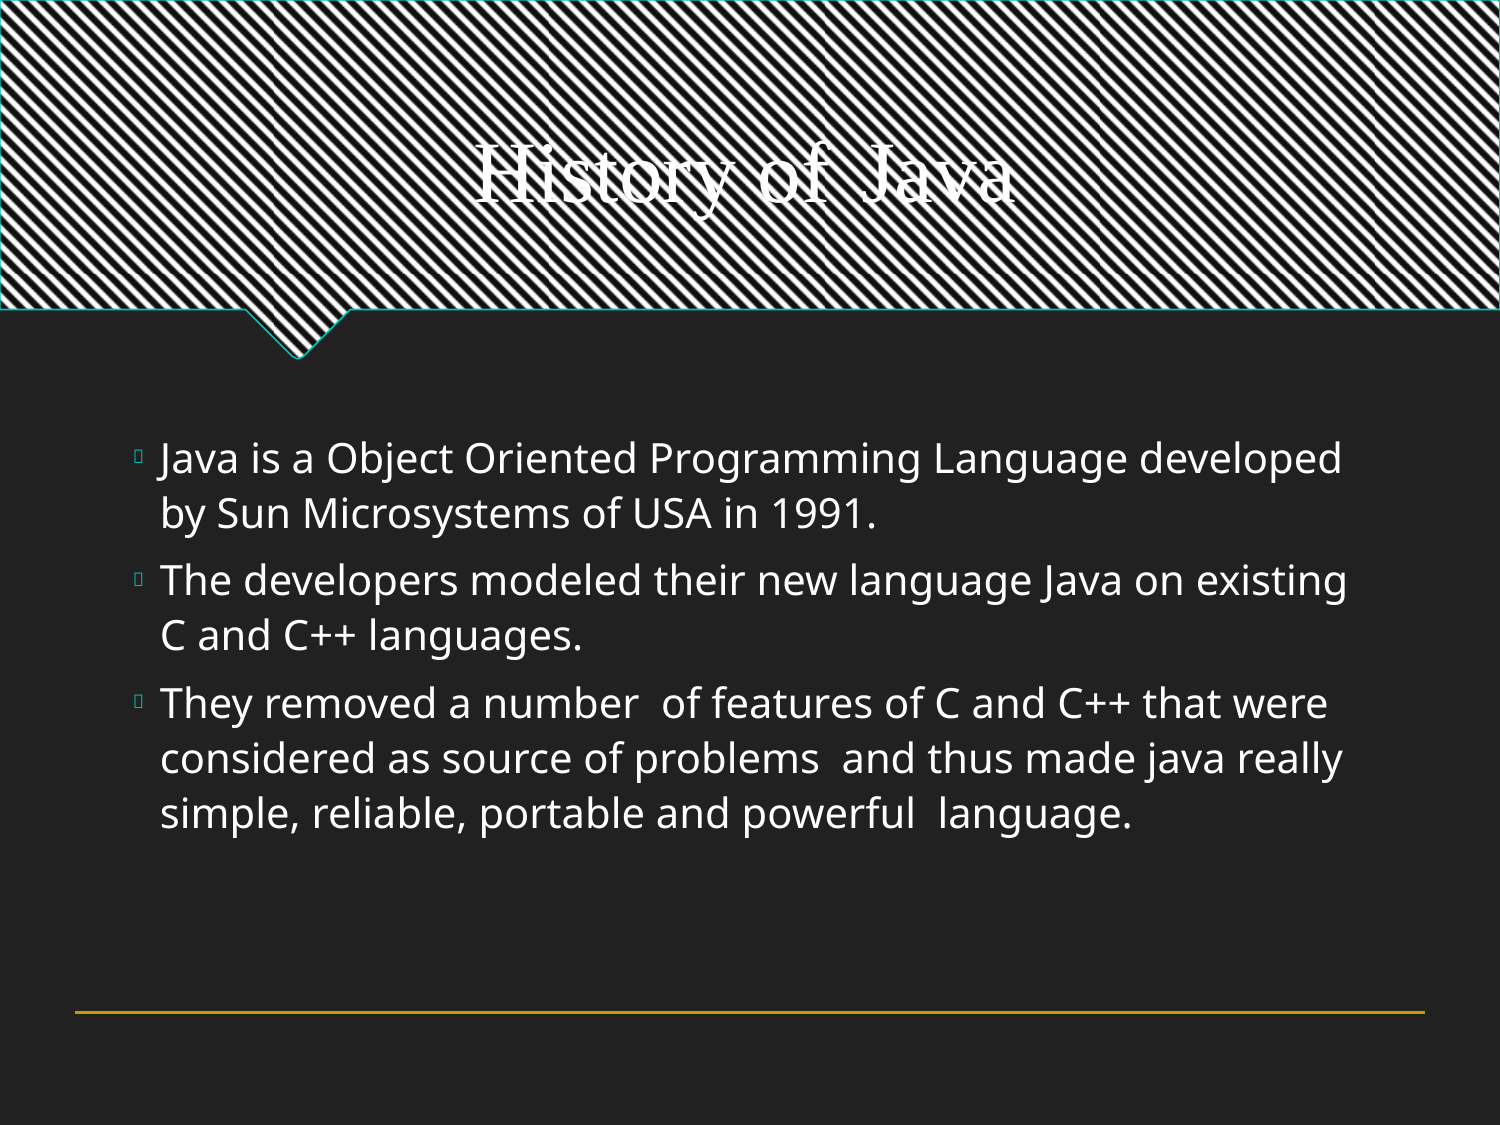

# History of	Java
Java is a Object Oriented Programming Language developed by Sun Microsystems of USA in 1991.
The developers modeled their new language Java on existing C and C++ languages.
They removed a number of features of C and C++ that were considered as source of problems and thus made java really simple, reliable, portable and powerful language.